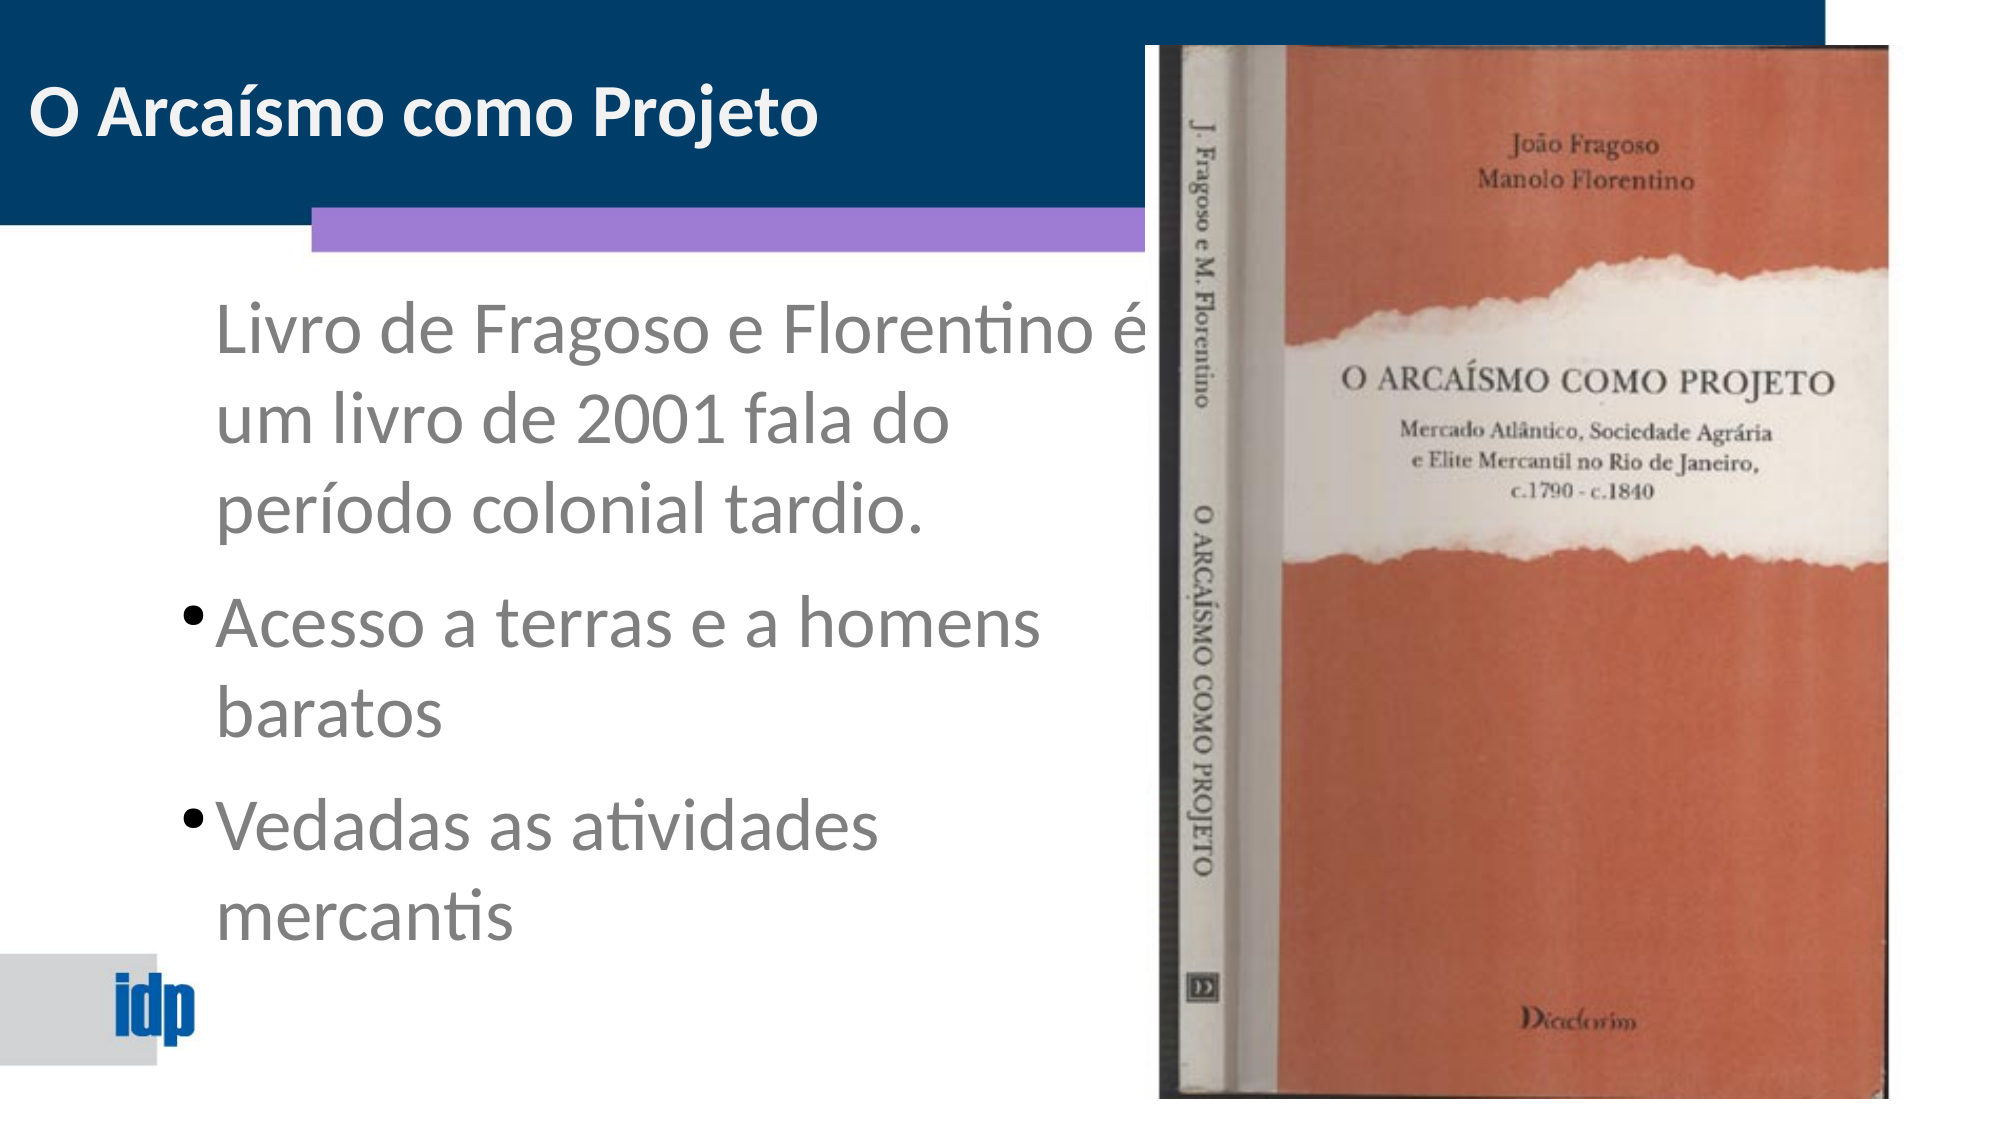

O Arcaísmo como Projeto
Livro de Fragoso e Florentino é um livro de 2001 fala do período colonial tardio.
Acesso a terras e a homens baratos
Vedadas as atividades mercantis